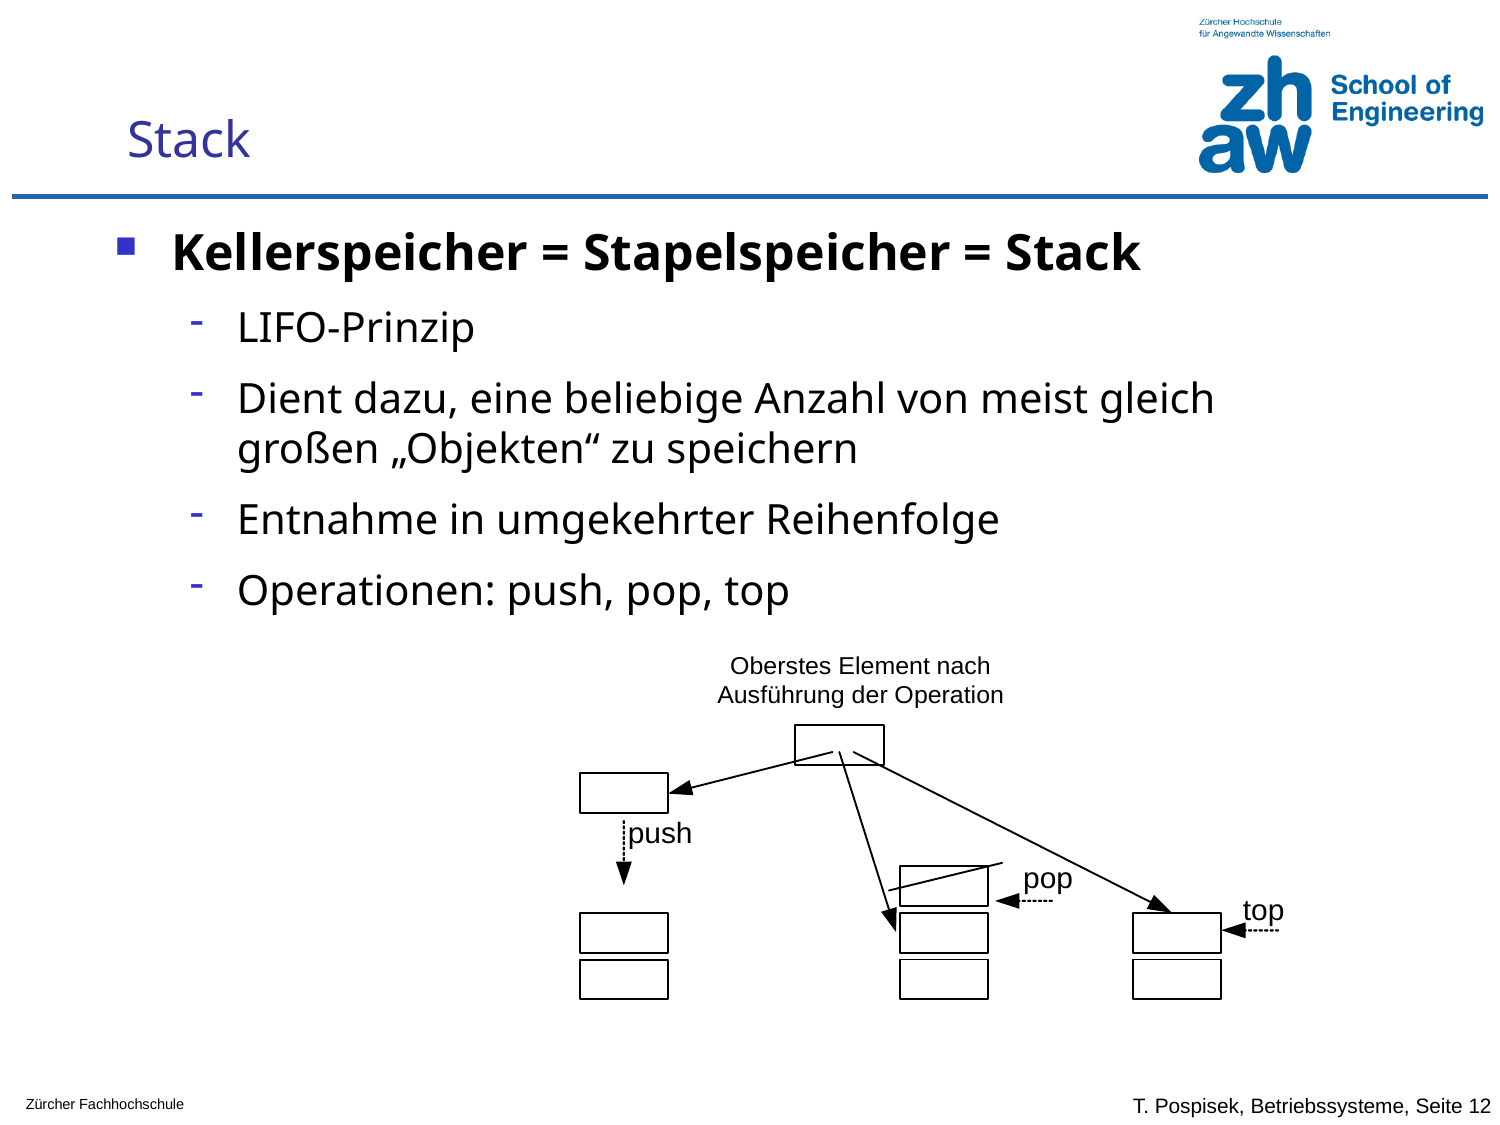

# Stack
Kellerspeicher = Stapelspeicher = Stack
LIFO-Prinzip
Dient dazu, eine beliebige Anzahl von meist gleich großen „Objekten“ zu speichern
Entnahme in umgekehrter Reihenfolge
Operationen: push, pop, top